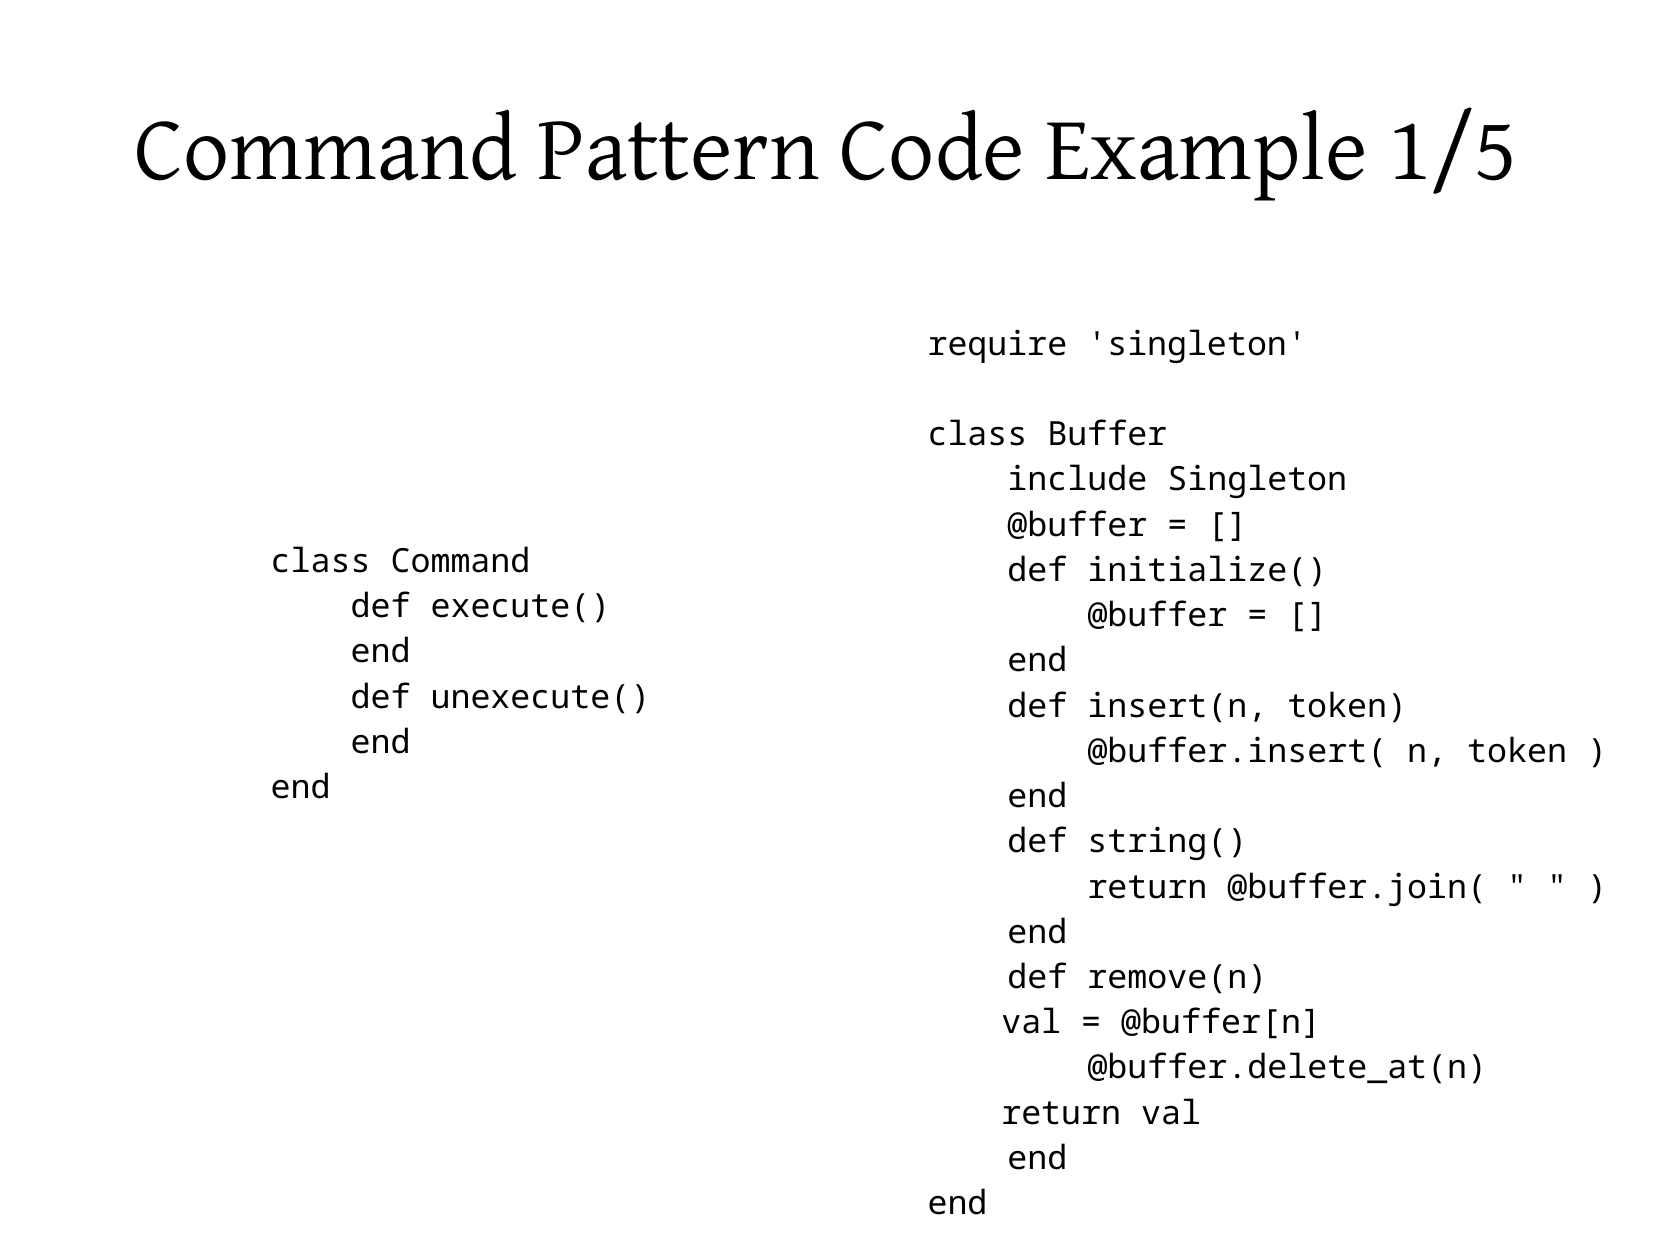

# Command Pattern Code Example 1/5
require 'singleton'
class Buffer
 include Singleton
 @buffer = []
 def initialize()
 @buffer = []
 end
 def insert(n, token)
 @buffer.insert( n, token )
 end
 def string()
 return @buffer.join( " " )
 end
 def remove(n)
	val = @buffer[n]
 @buffer.delete_at(n)
	return val
 end
end
class Command
 def execute()
 end
 def unexecute()
 end
end